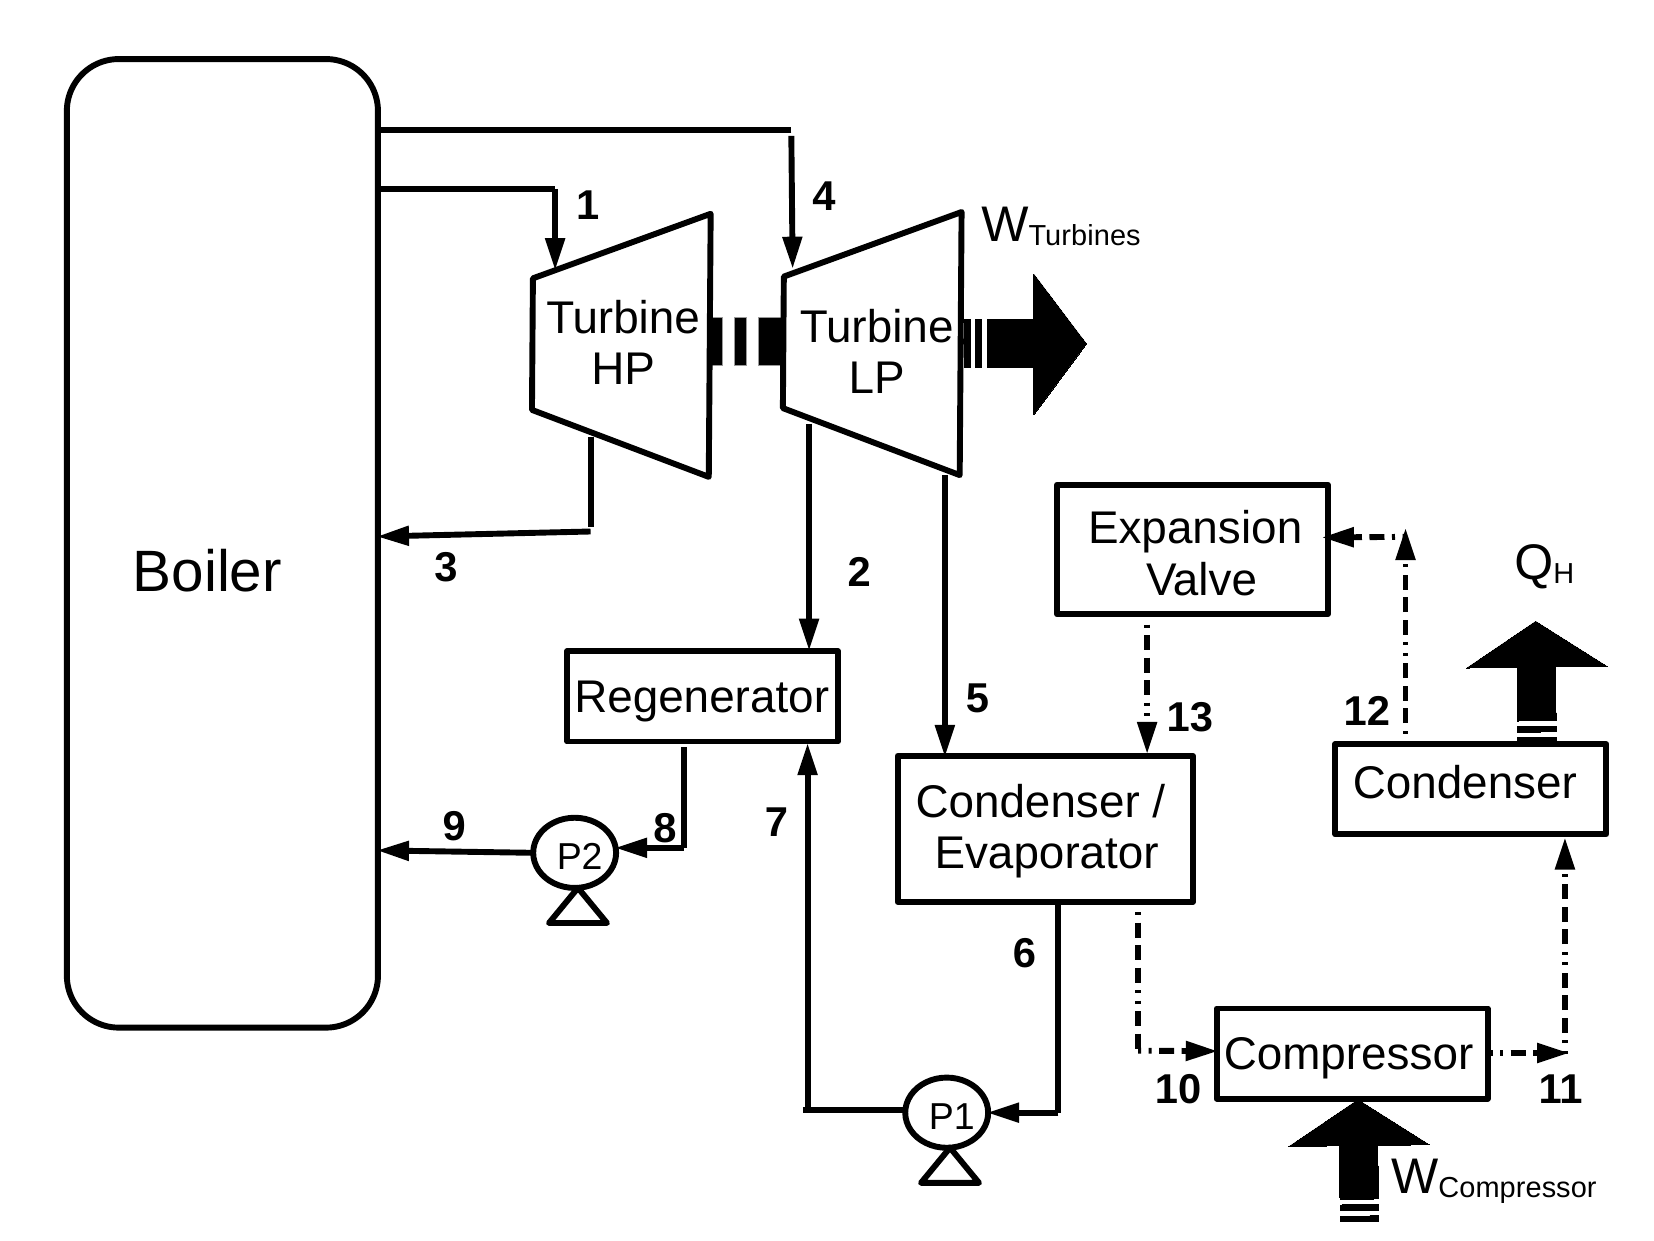

4
1
WTurbines
Turbine
HP
Turbine
LP
Expansion
Valve
QH
Boiler
3
2
Regenerator
5
12
13
Condenser
Condenser /
Evaporator
7
9
8
P2
6
Compressor
10
11
P1
WCompressor